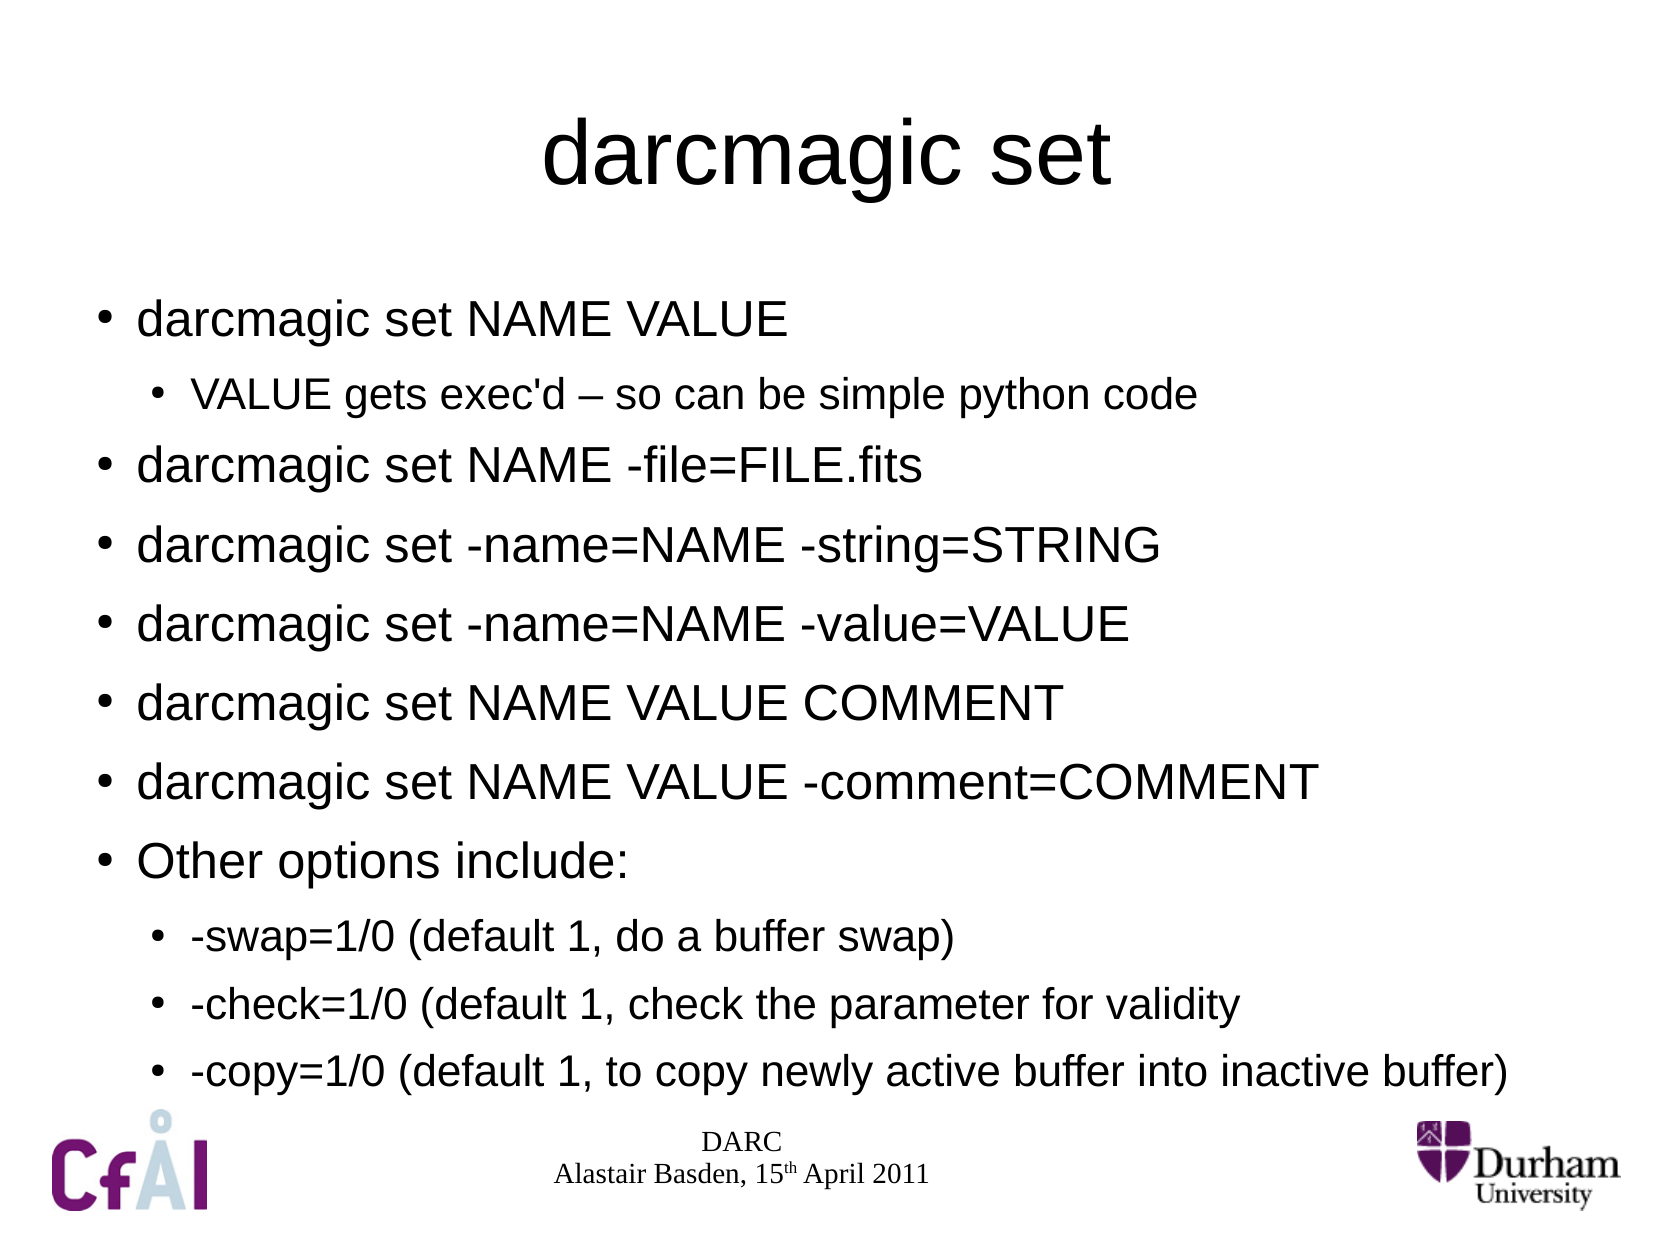

# darcmagic set
darcmagic set NAME VALUE
VALUE gets exec'd – so can be simple python code
darcmagic set NAME -file=FILE.fits
darcmagic set -name=NAME -string=STRING
darcmagic set -name=NAME -value=VALUE
darcmagic set NAME VALUE COMMENT
darcmagic set NAME VALUE -comment=COMMENT
Other options include:
-swap=1/0 (default 1, do a buffer swap)
-check=1/0 (default 1, check the parameter for validity
-copy=1/0 (default 1, to copy newly active buffer into inactive buffer)